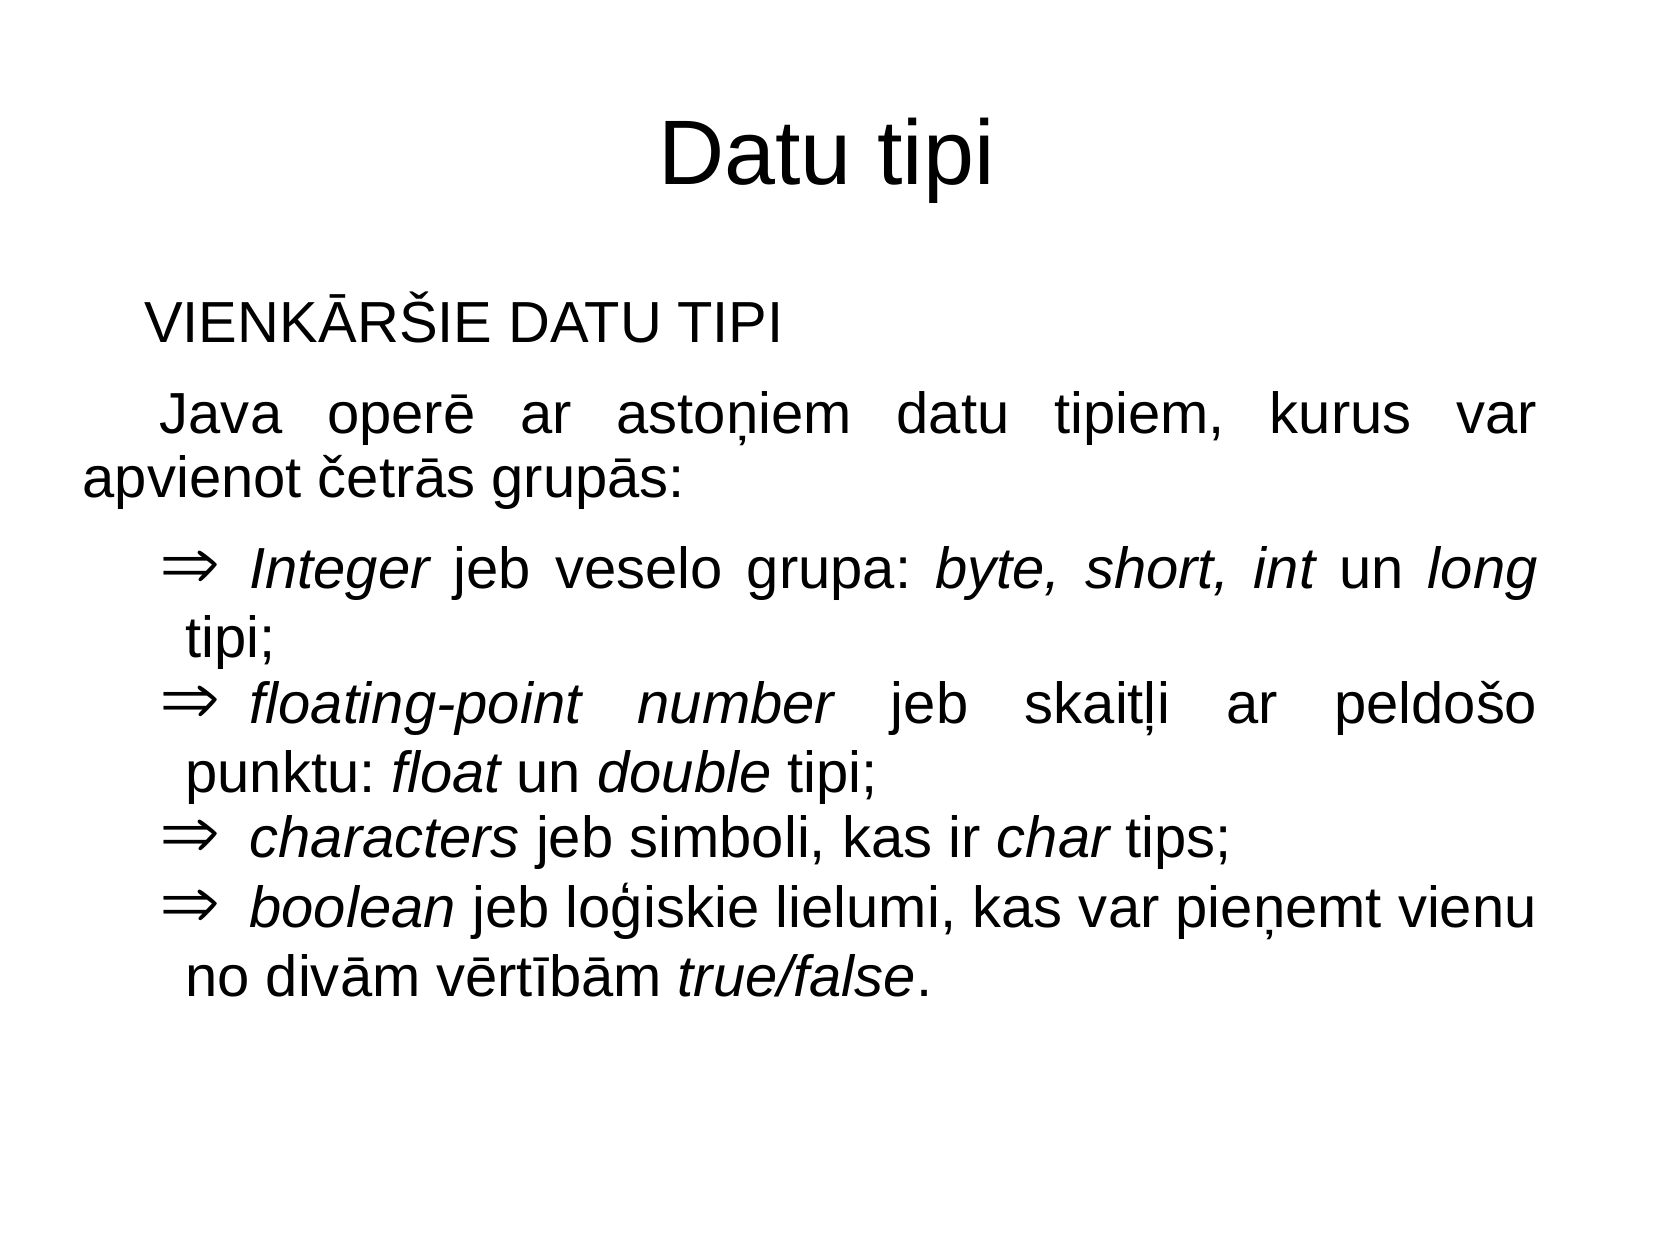

# Datu tipi
VIENKĀRŠIE DATU TIPI
Java operē ar astoņiem datu tipiem, kurus var apvienot četrās grupās:
	Integer jeb veselo grupa: byte, short, int un long tipi;
	floating-point number jeb skaitļi ar peldošo punktu: float un double tipi;
	characters jeb simboli, kas ir char tips;
	boolean jeb loģiskie lielumi, kas var pieņemt vienu no divām vērtībām true/false.